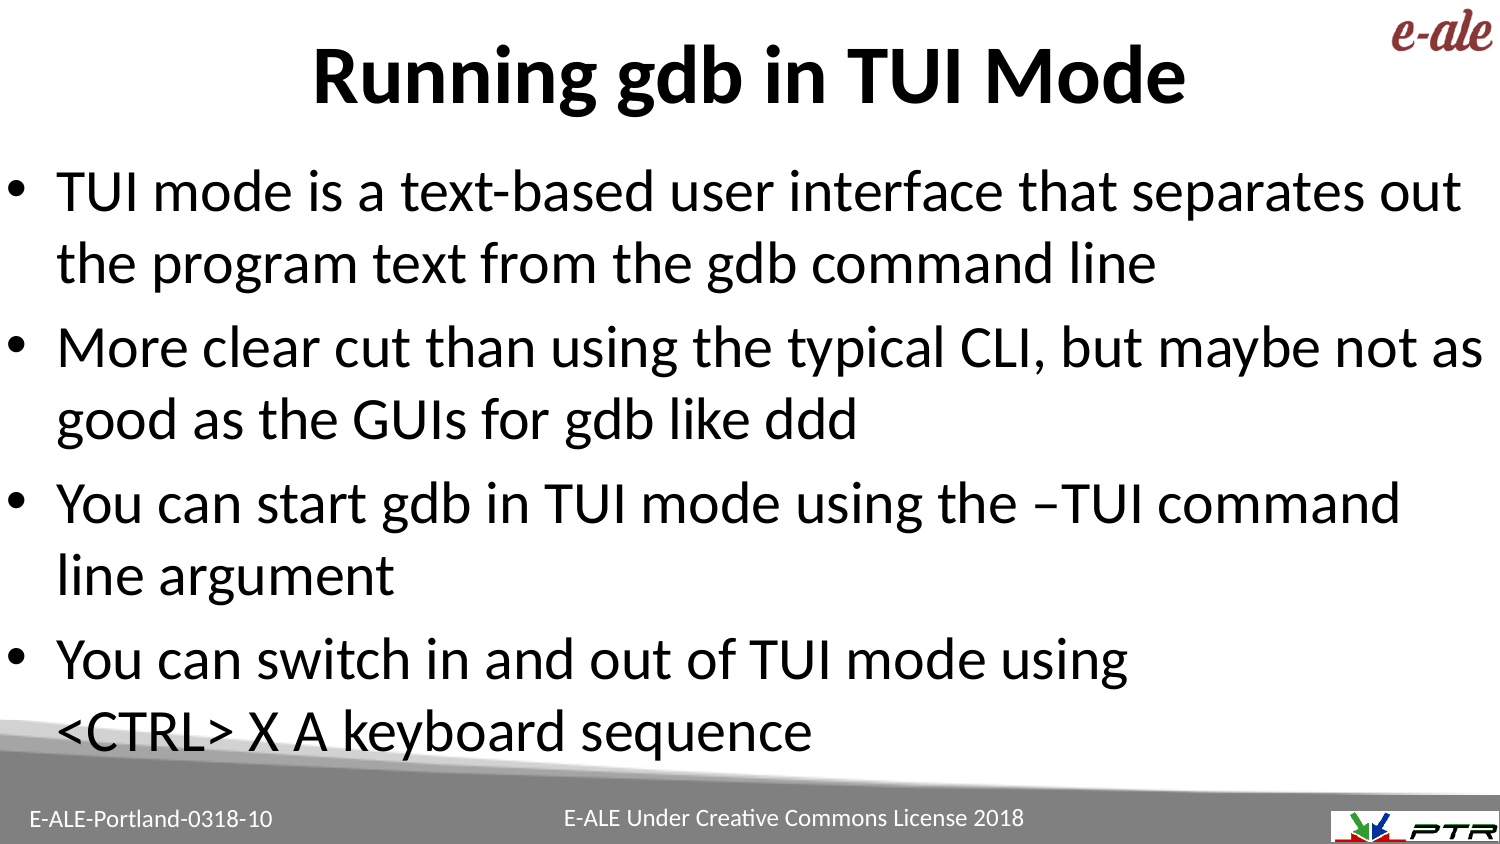

# Running gdb in TUI Mode
TUI mode is a text-based user interface that separates out the program text from the gdb command line
More clear cut than using the typical CLI, but maybe not as good as the GUIs for gdb like ddd
You can start gdb in TUI mode using the –TUI command line argument
You can switch in and out of TUI mode using
<CTRL> X A keyboard sequence
E-ALE-Portland-0318-